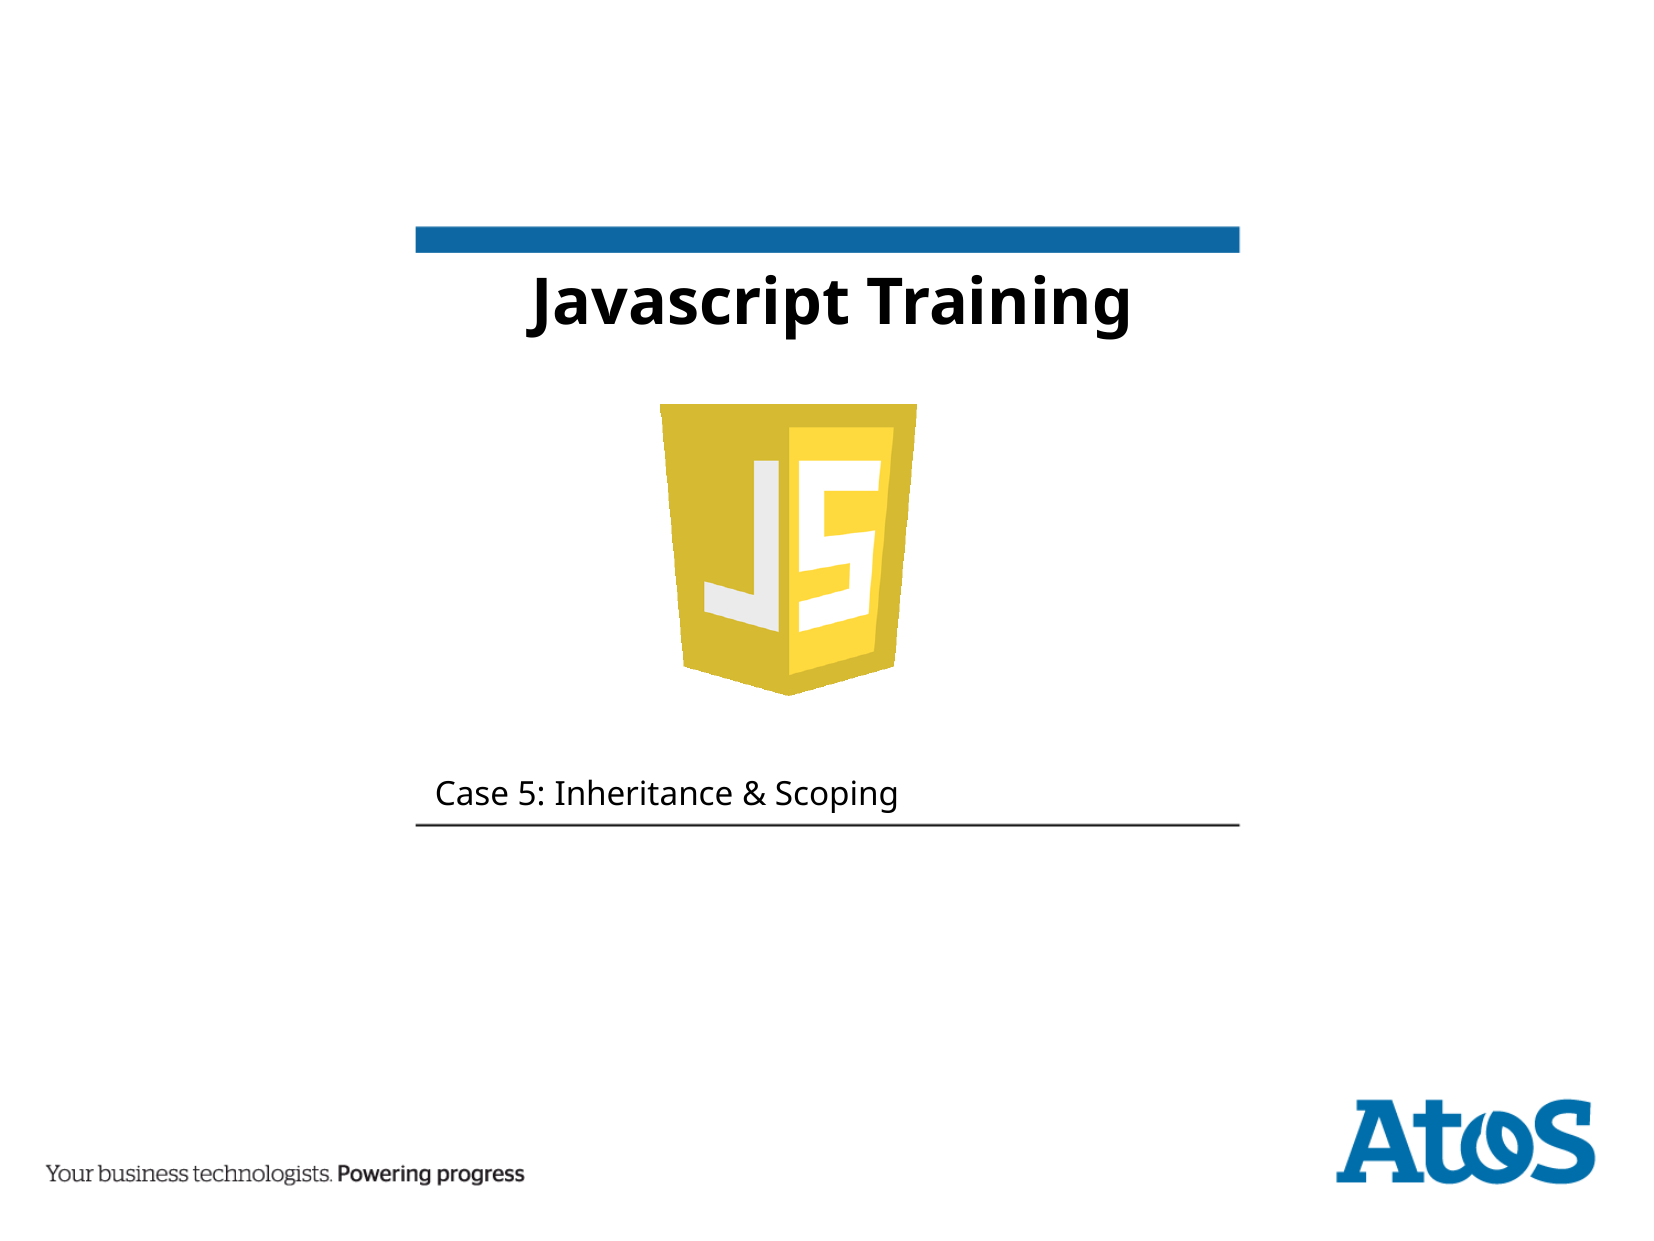

# Javascript Training
Case 5: Inheritance & Scoping